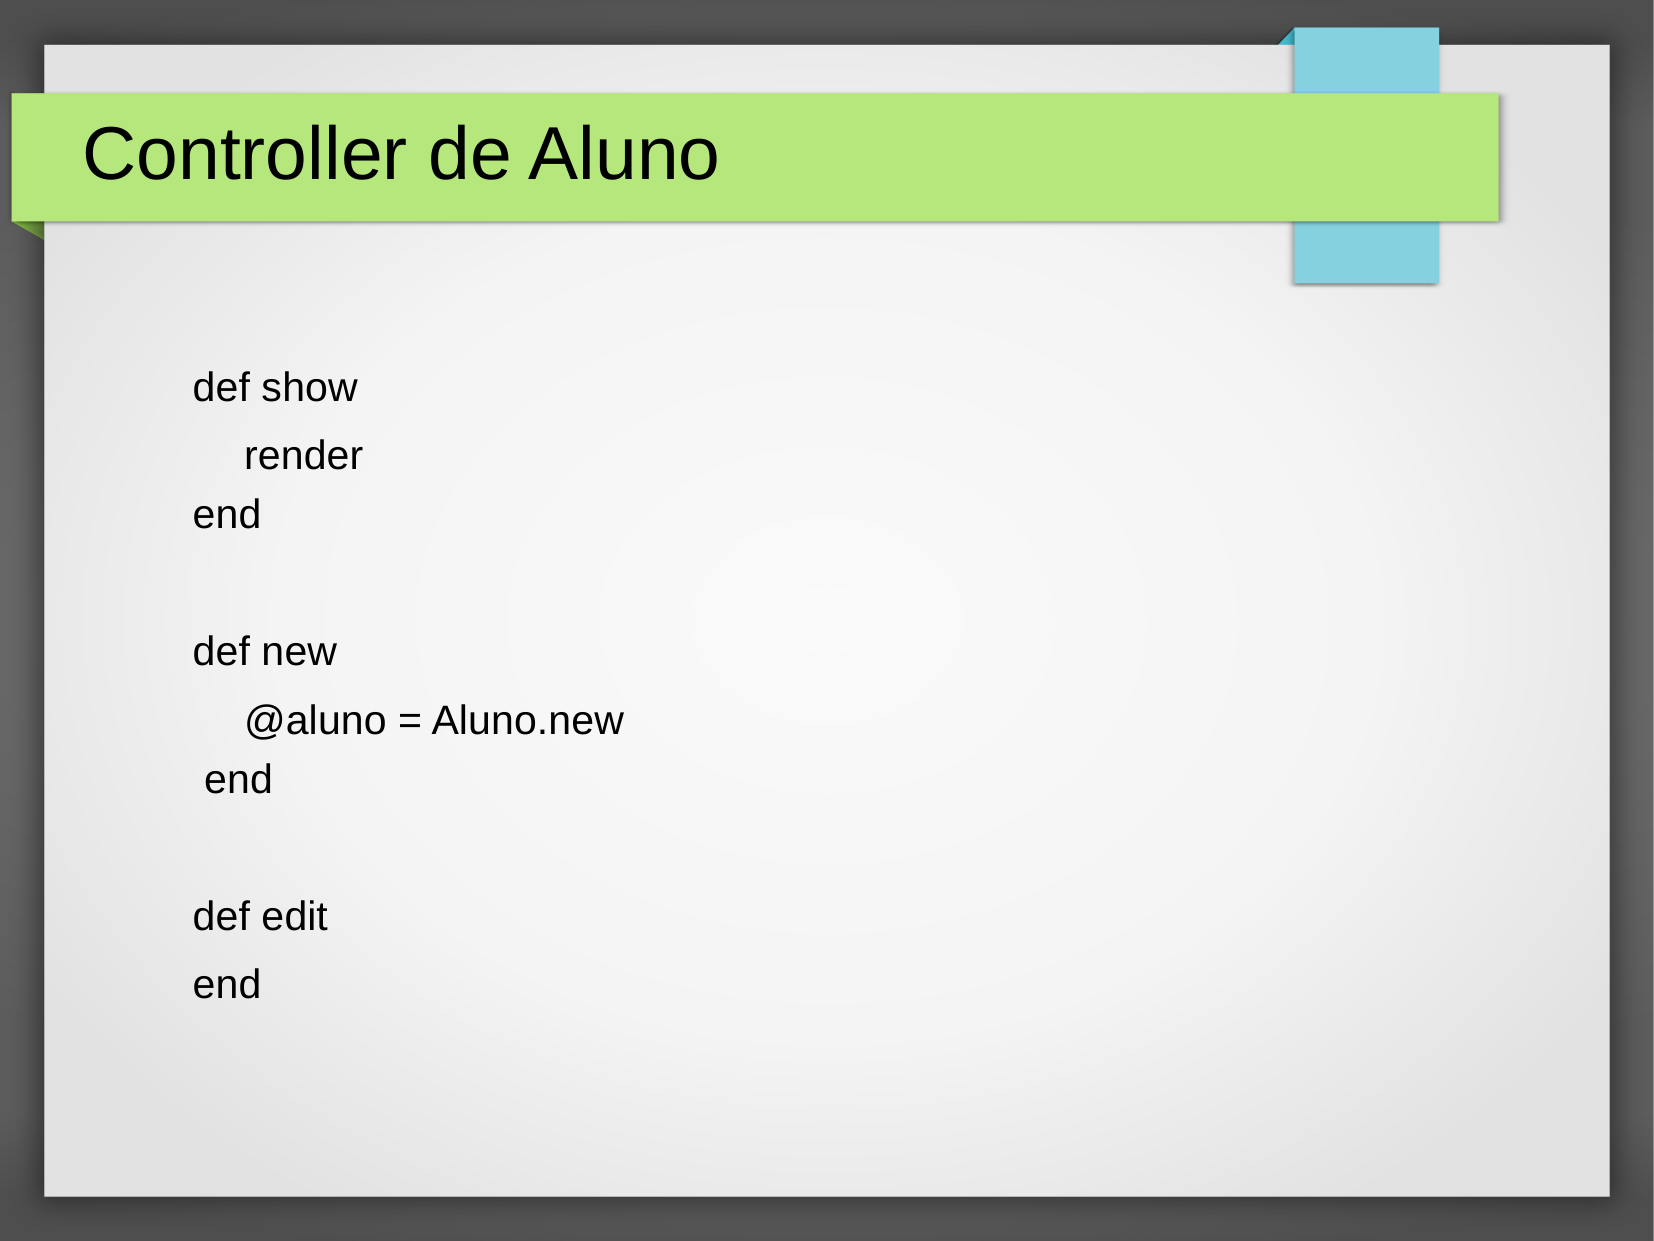

# Controller de Aluno
 	def show
render
 	end
 	def new
@aluno = Aluno.new
 	 end
 	def edit
 	end